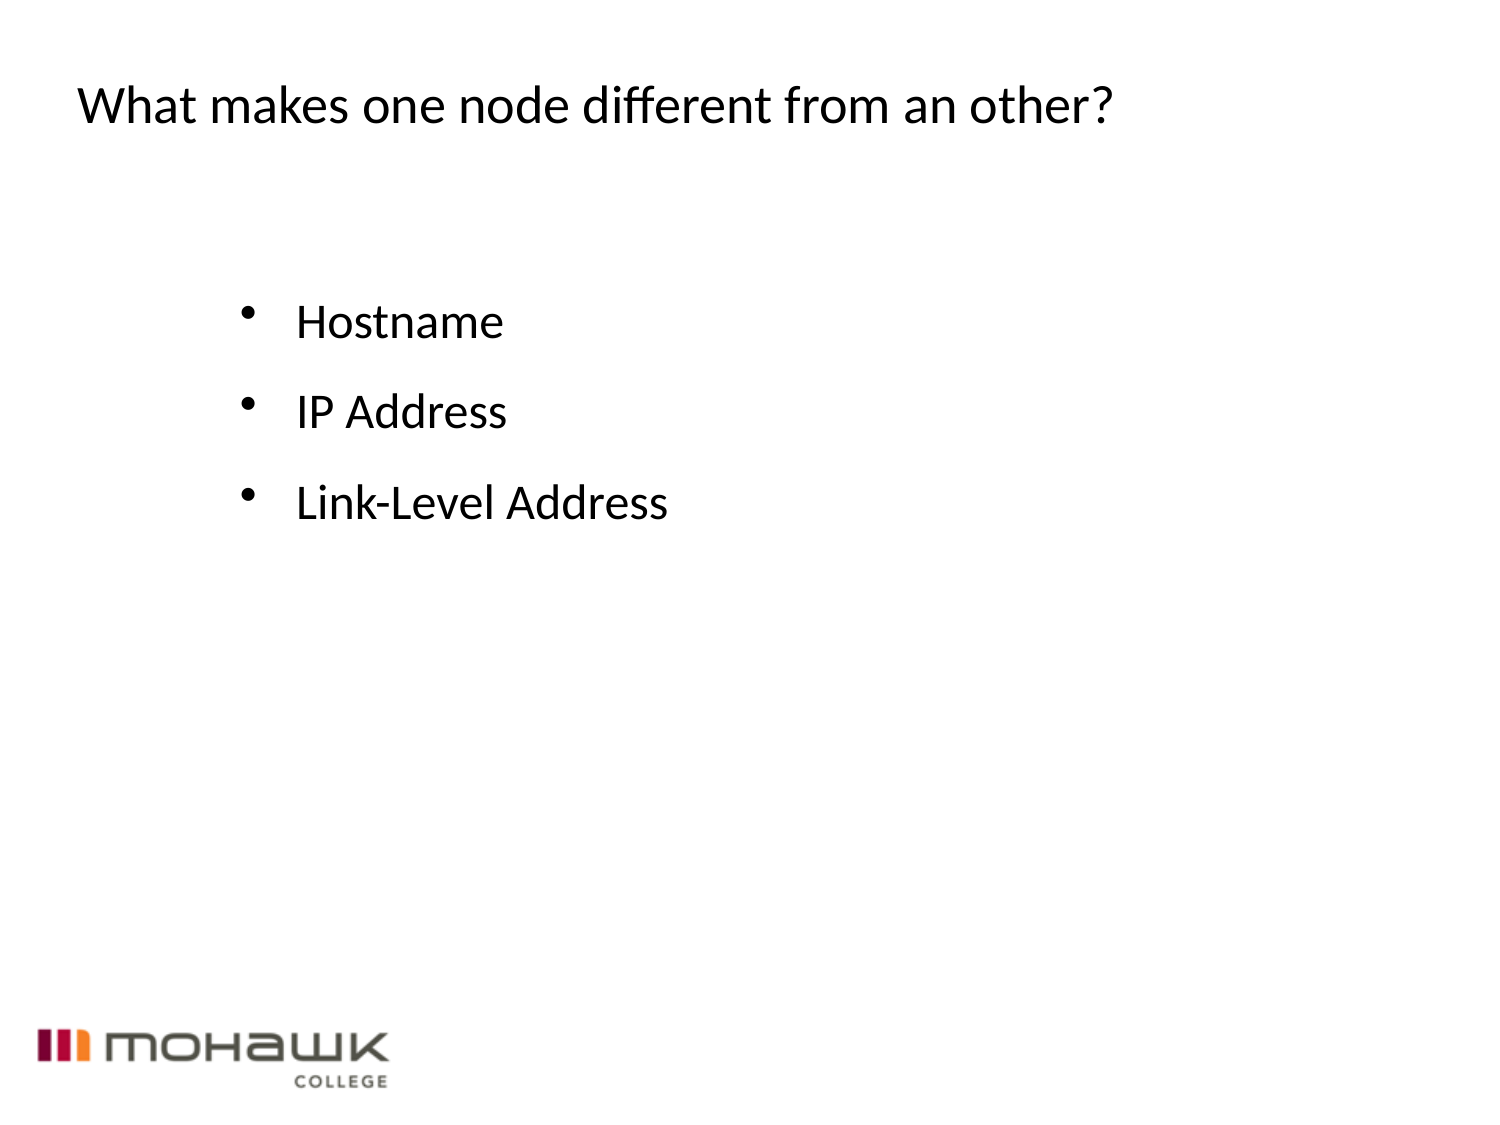

# What makes one node different from an other?
Hostname
IP Address
Link-Level Address